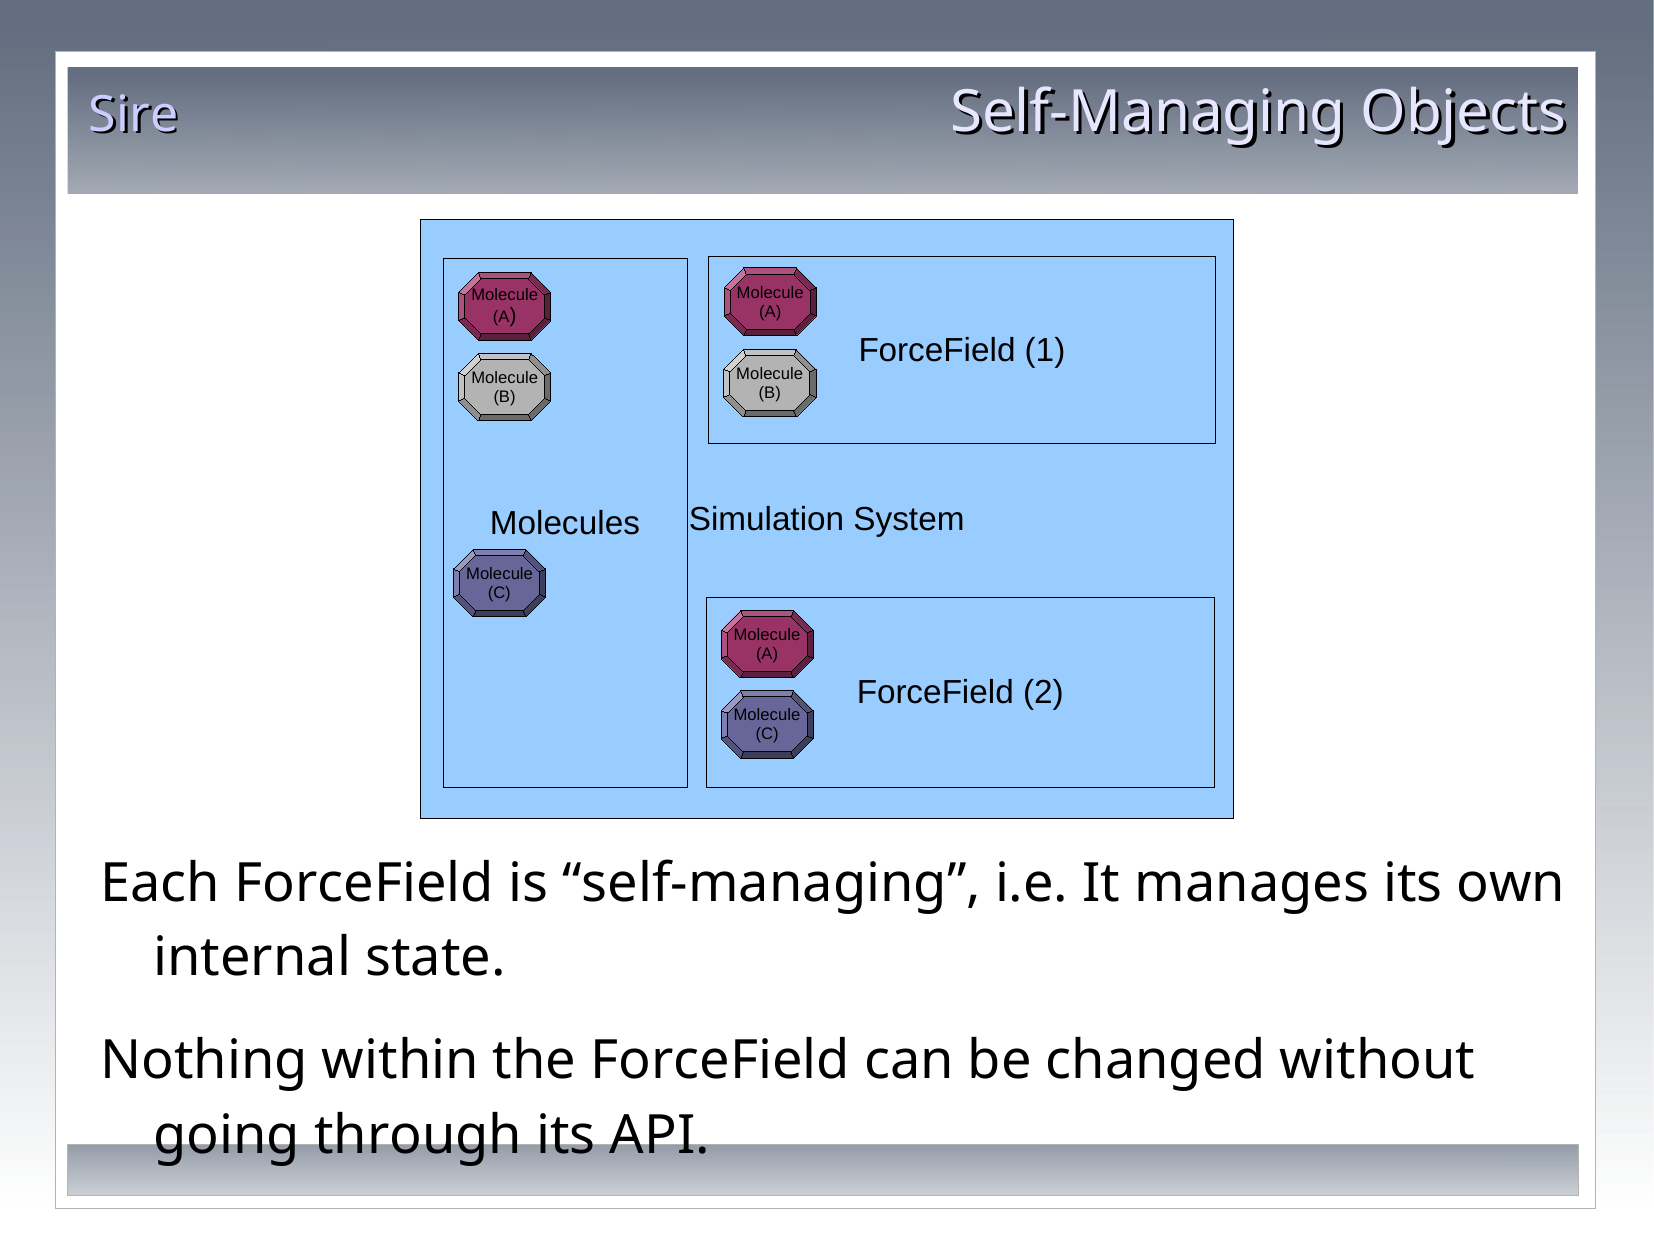

# Self-Managing Objects
Simulation System
ForceField (1)
Molecules
Molecule
(A)
Molecule
(A)
Molecule
(B)
Molecule
(B)
Molecule
(C)
ForceField (2)
Molecule
(A)
Molecule
(C)
Each ForceField is “self-managing”, i.e. It manages its own internal state.
Nothing within the ForceField can be changed without going through its API.